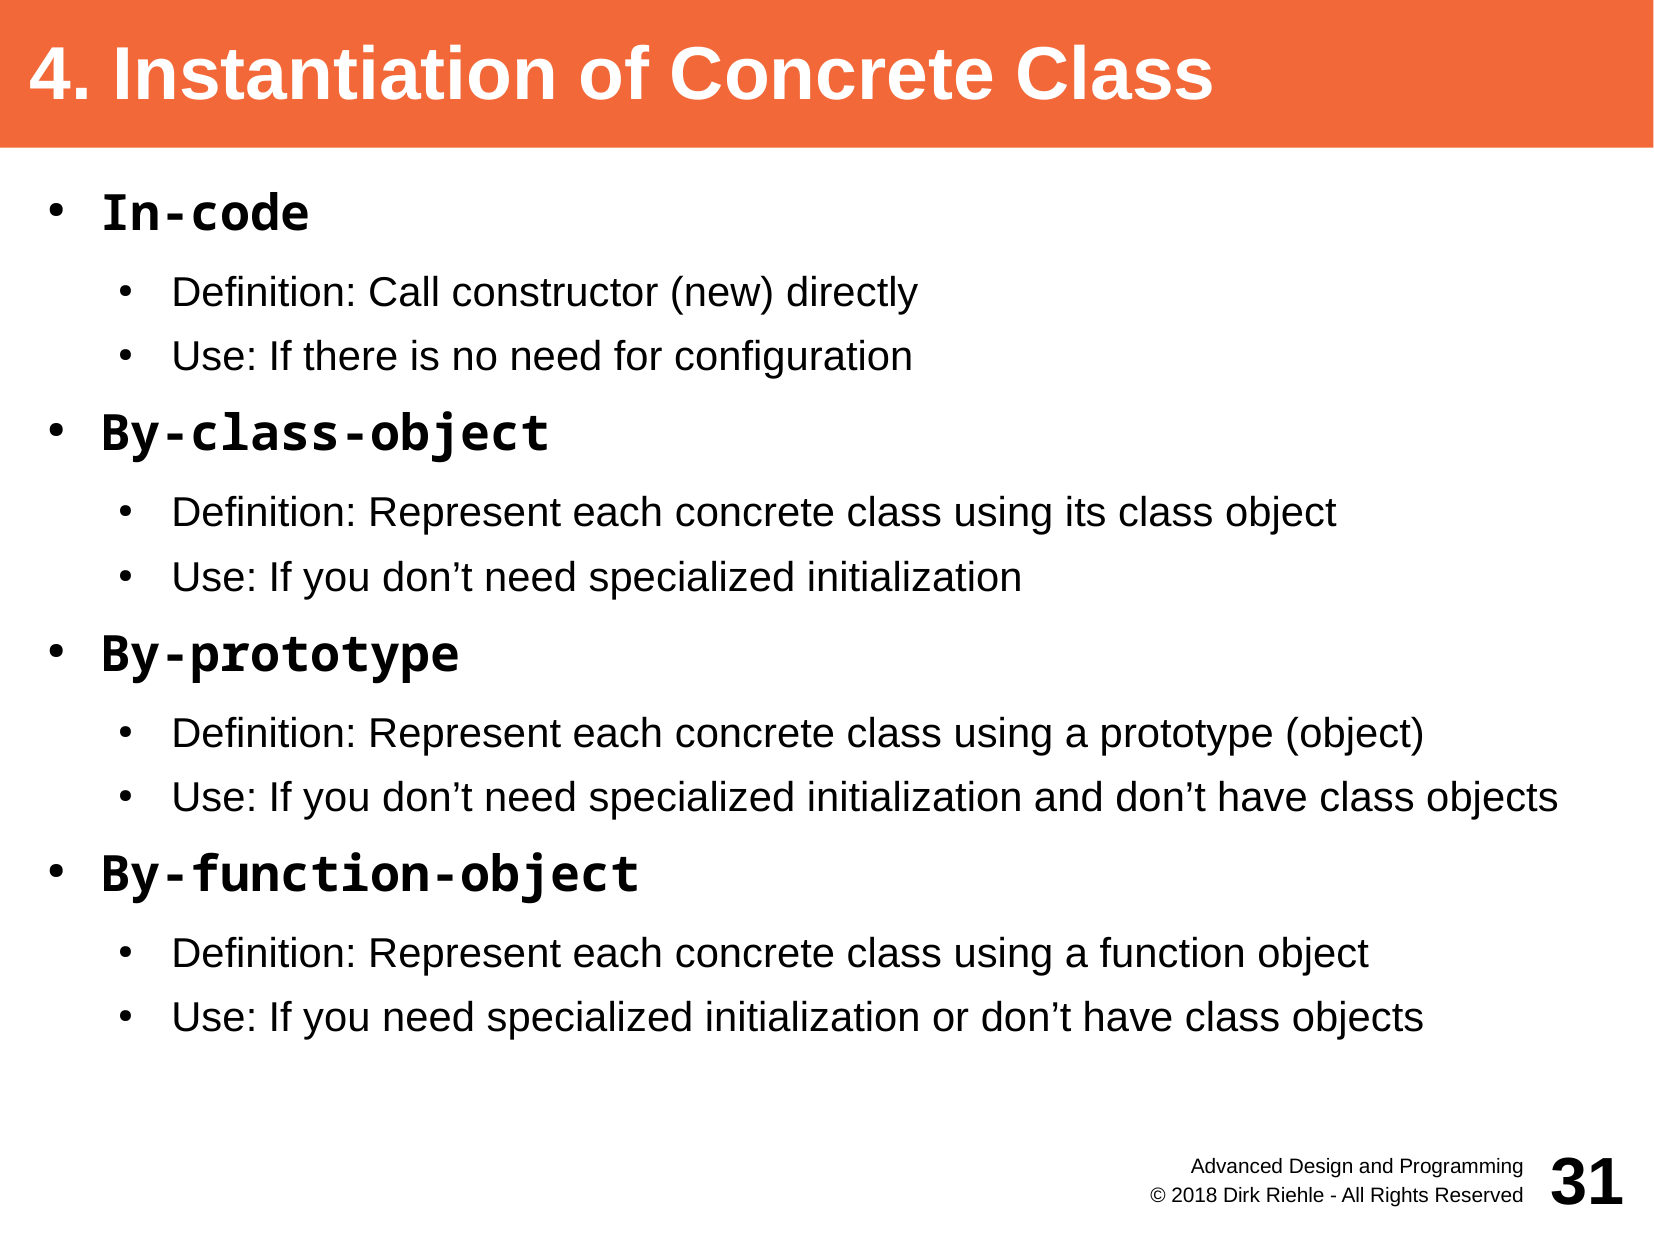

# 4. Instantiation of Concrete Class
In-code
Definition: Call constructor (new) directly
Use: If there is no need for configuration
By-class-object
Definition: Represent each concrete class using its class object
Use: If you don’t need specialized initialization
By-prototype
Definition: Represent each concrete class using a prototype (object)
Use: If you don’t need specialized initialization and don’t have class objects
By-function-object
Definition: Represent each concrete class using a function object
Use: If you need specialized initialization or don’t have class objects
Advanced Design and Programming
31
© 2018 Dirk Riehle - All Rights Reserved